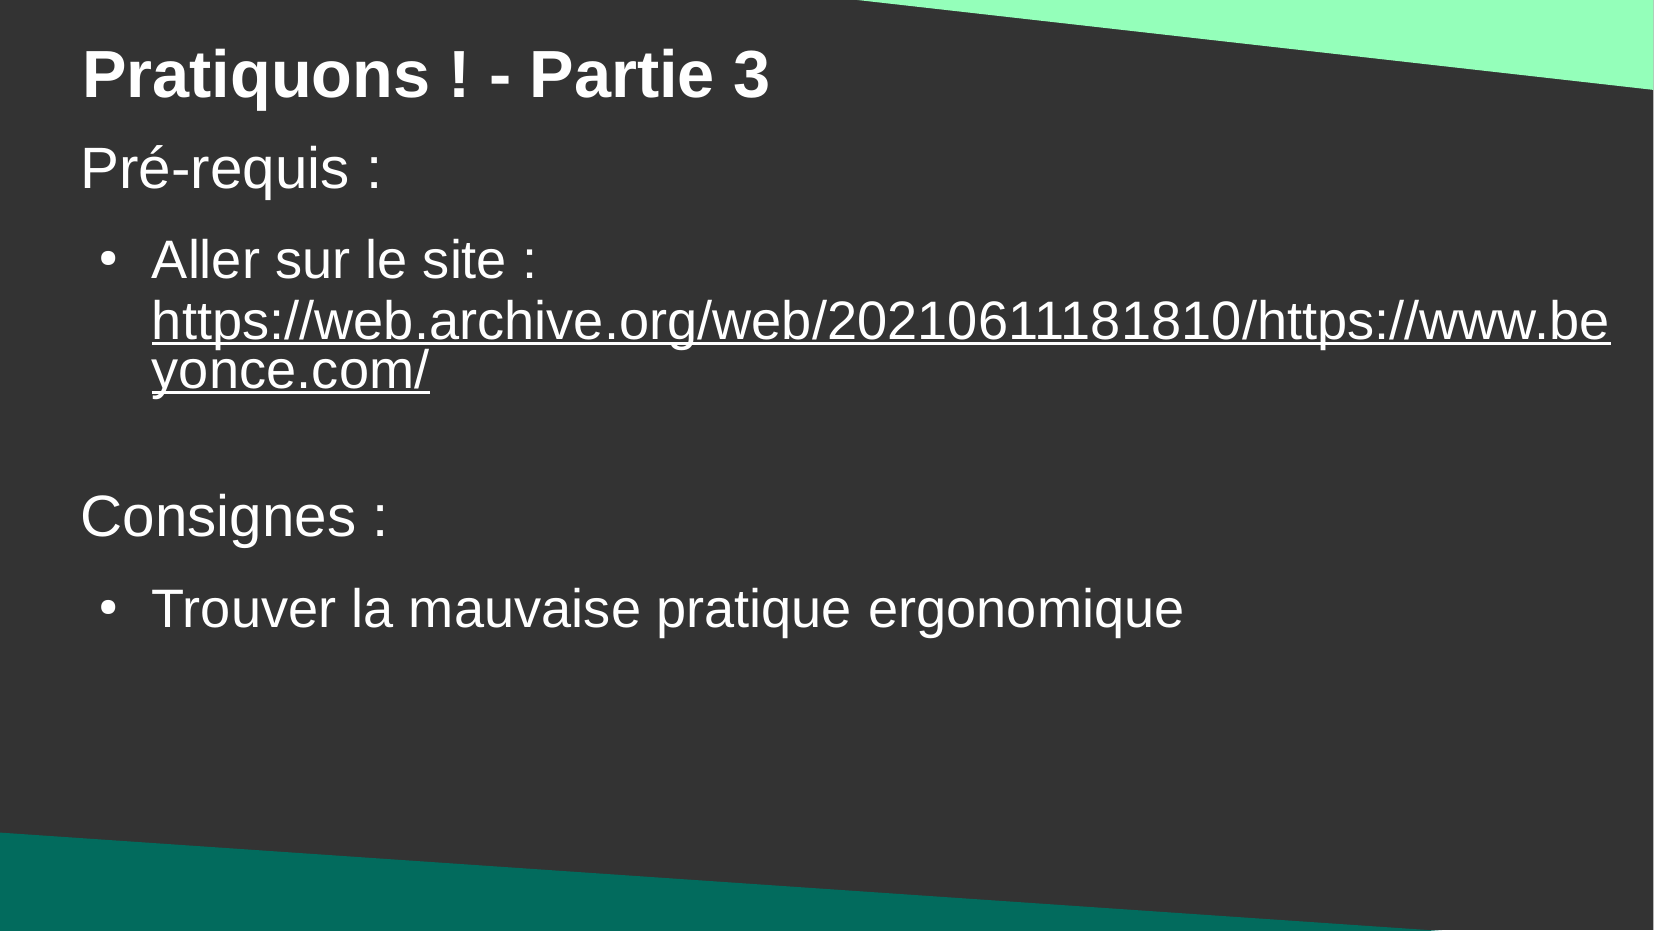

# Pratiquons ! - Partie 3
Pré-requis :
Aller sur le site : https://web.archive.org/web/20210611181810/https://www.beyonce.com/
Consignes :
Trouver la mauvaise pratique ergonomique